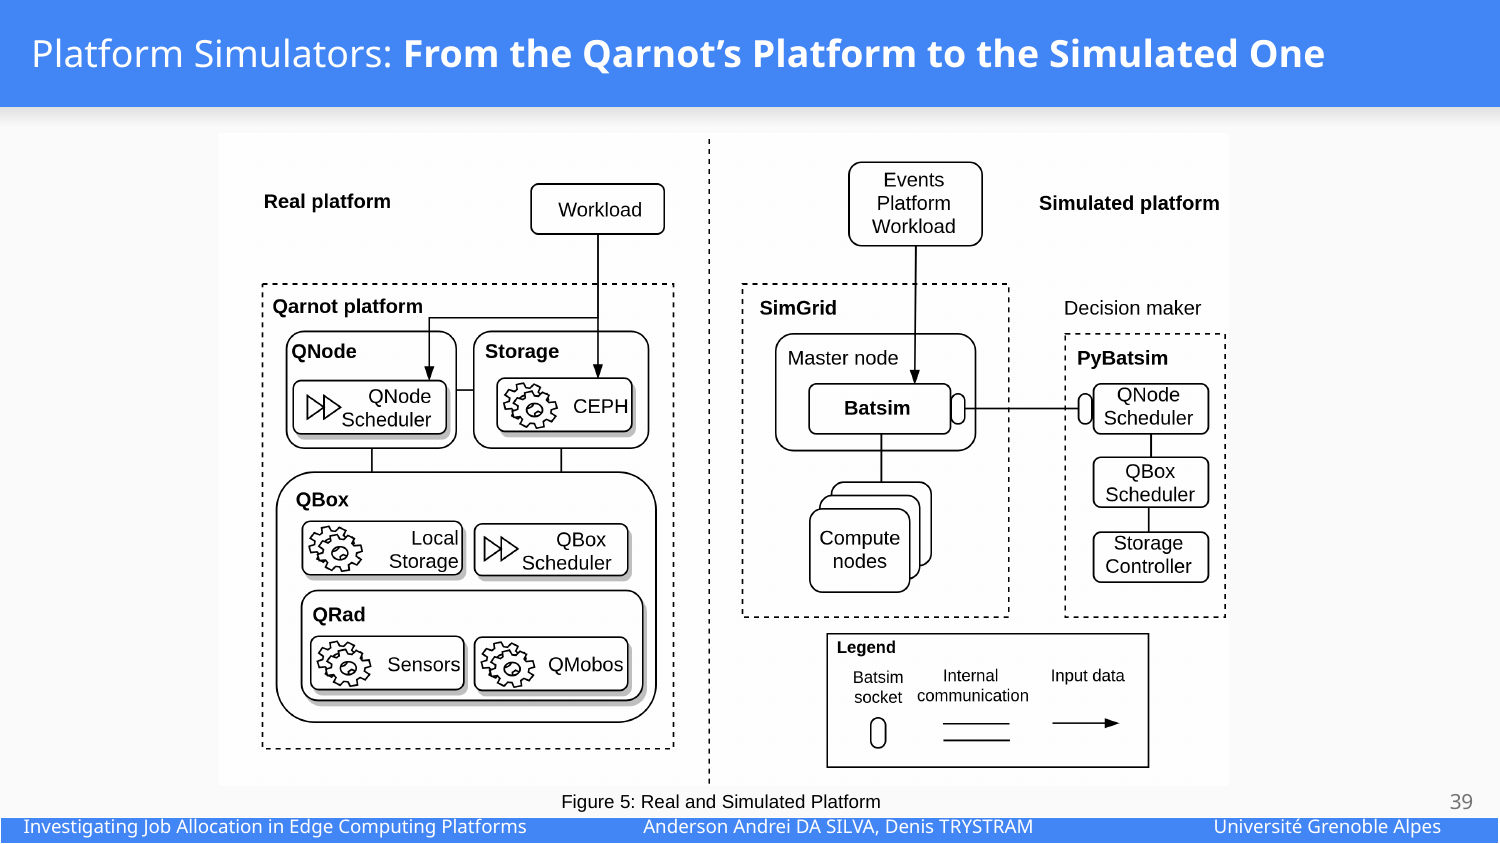

# Platform Simulators: From the Qarnot’s Platform to the Simulated One
Figure 5: Real and Simulated Platform
Investigating Job Allocation in Edge Computing Platforms
Anderson Andrei DA SILVA, Denis TRYSTRAM
Université Grenoble Alpes